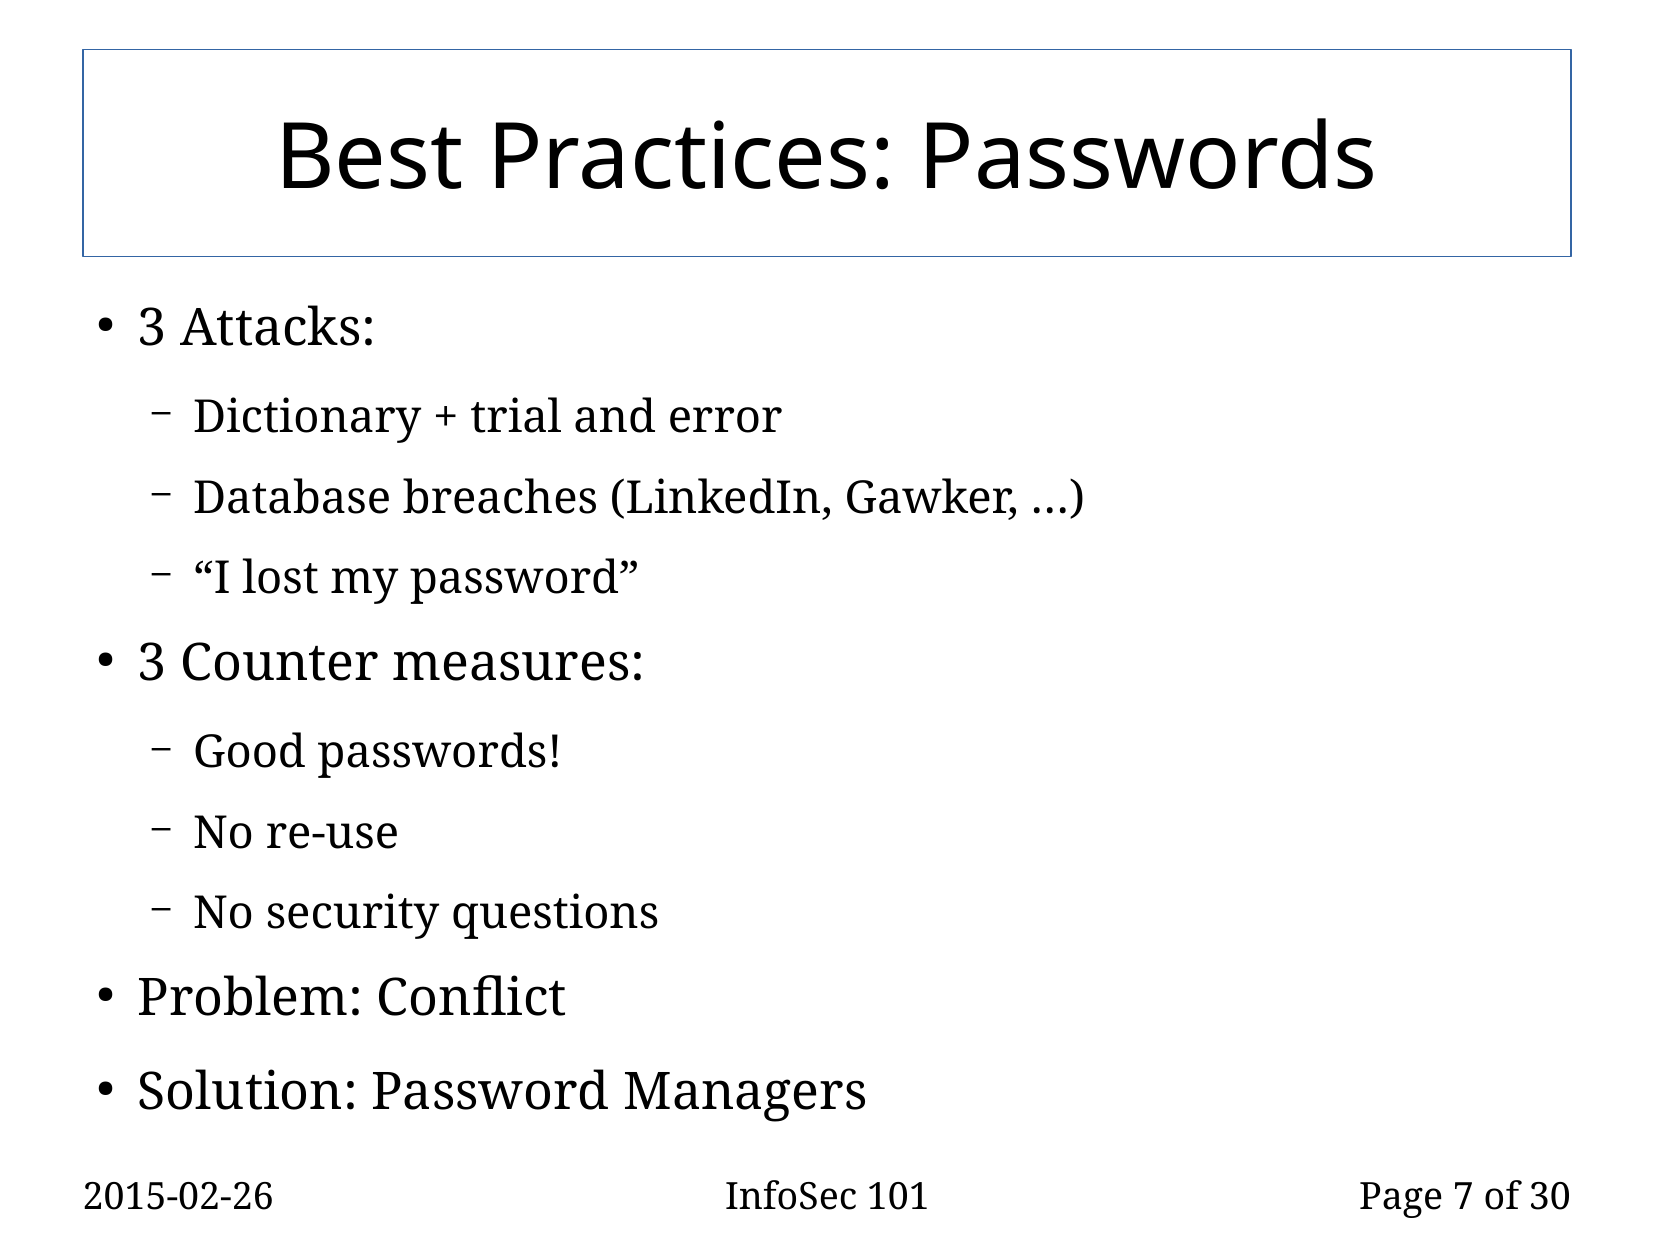

# Best Practices: Passwords
3 Attacks:
Dictionary + trial and error
Database breaches (LinkedIn, Gawker, …)
“I lost my password”
3 Counter measures:
Good passwords!
No re-use
No security questions
Problem: Conflict
Solution: Password Managers
2015-02-26
InfoSec 101
7